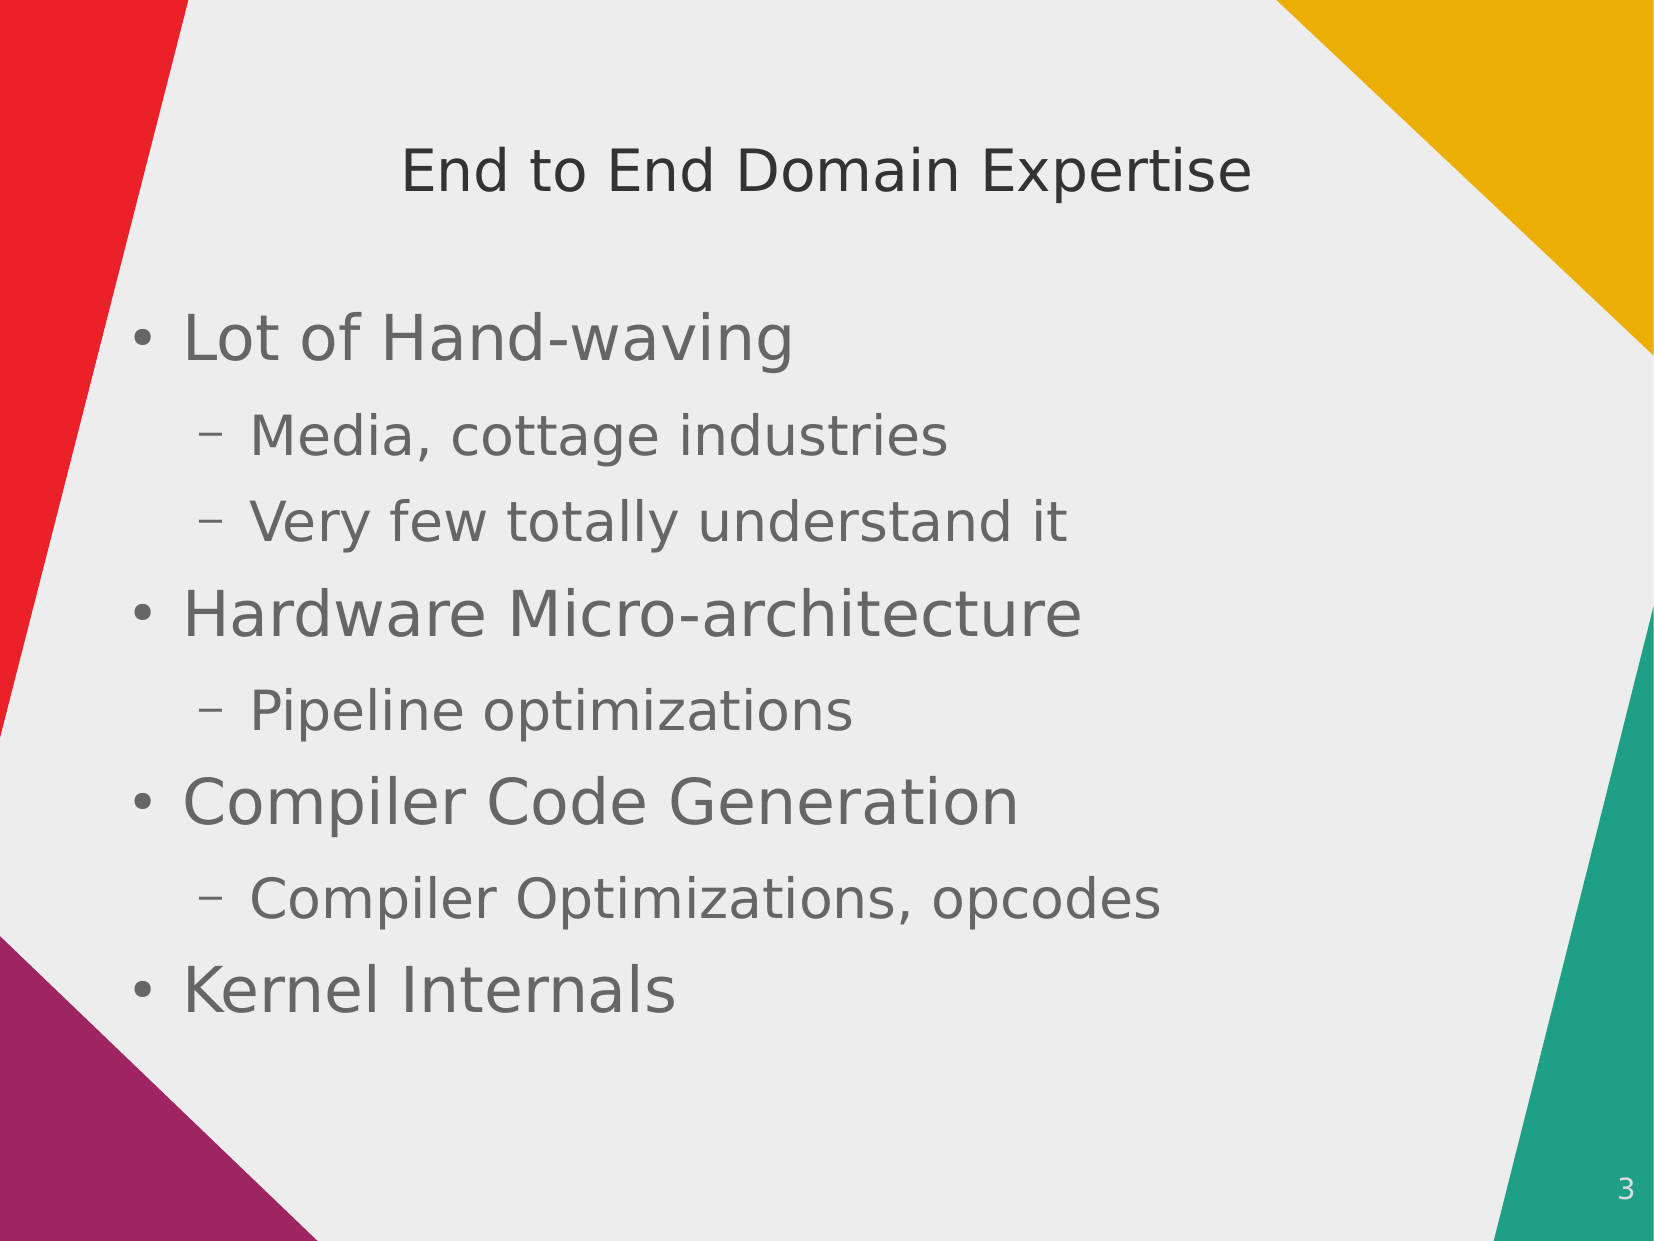

# End to End Domain Expertise
Lot of Hand-waving
Media, cottage industries
Very few totally understand it
Hardware Micro-architecture
Pipeline optimizations
Compiler Code Generation
Compiler Optimizations, opcodes
Kernel Internals
3